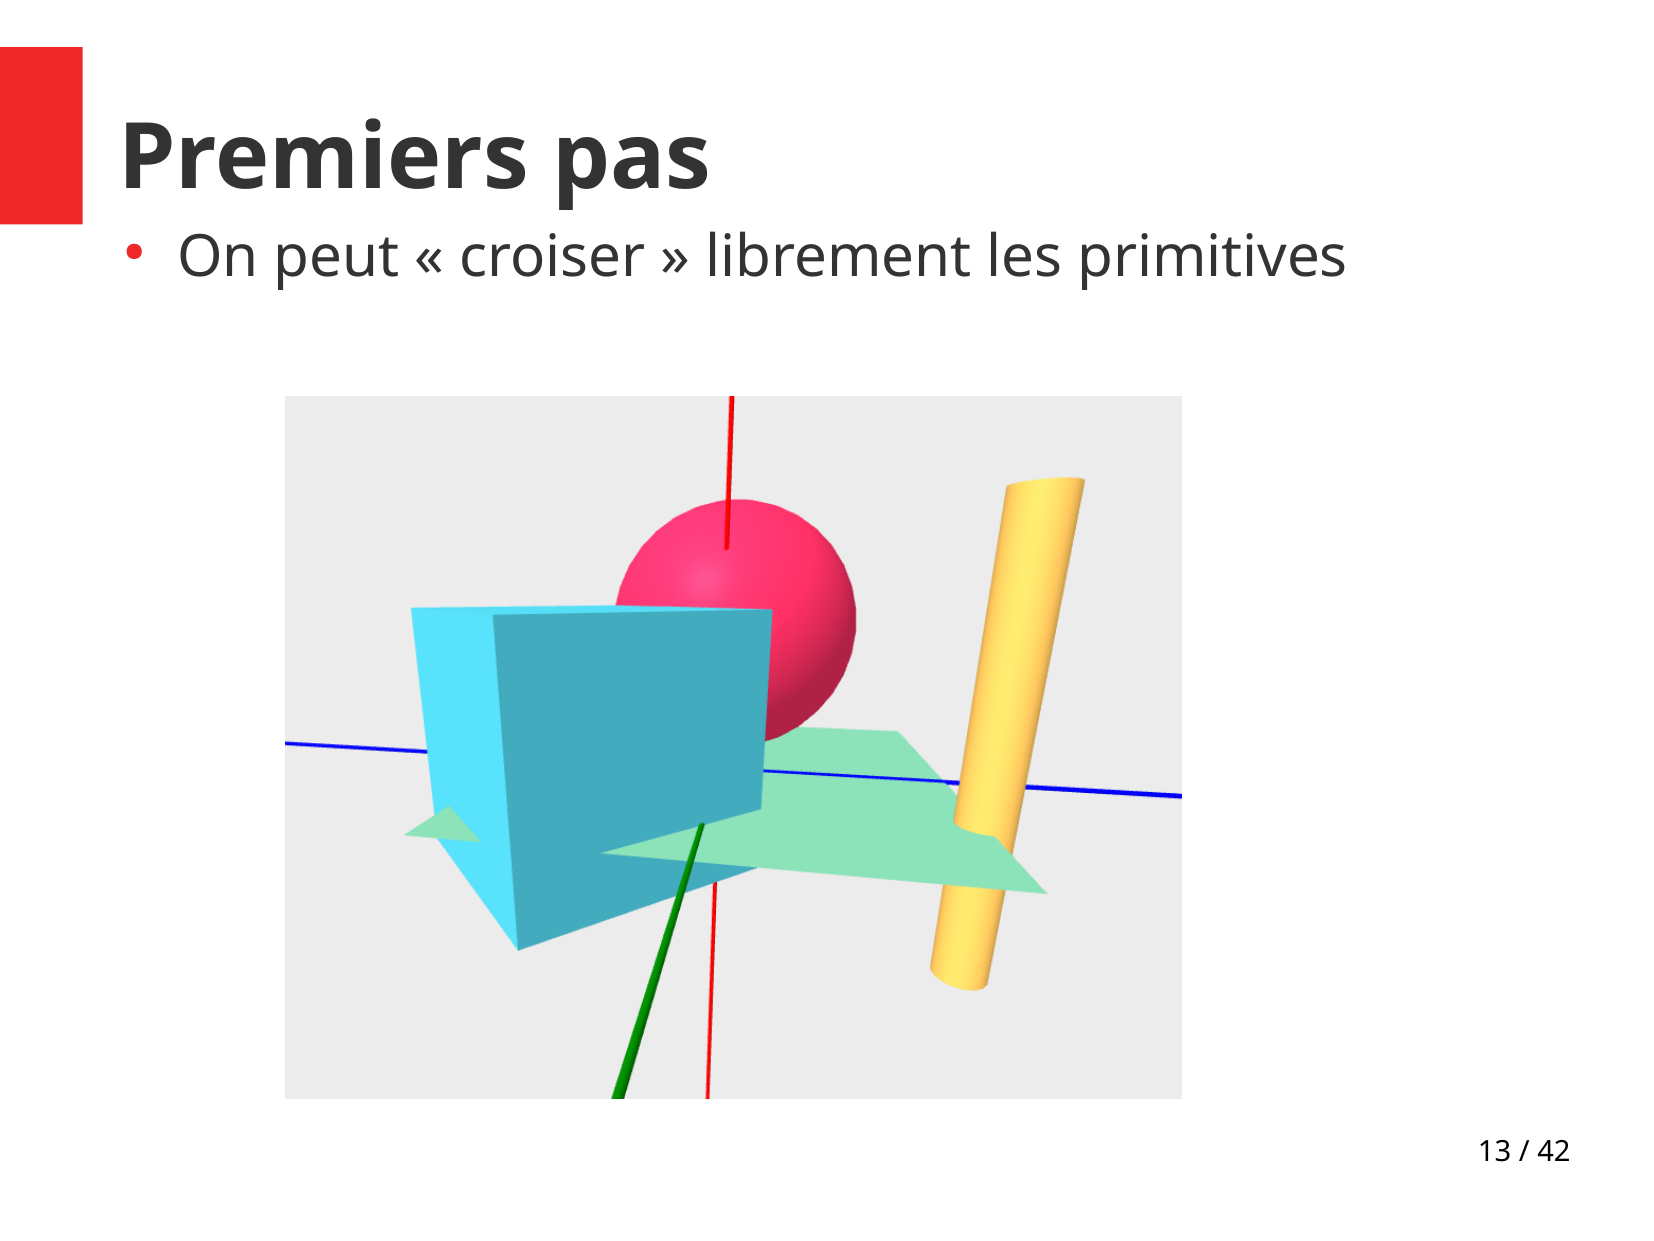

# Premiers pas
On peut « croiser » librement les primitives
13